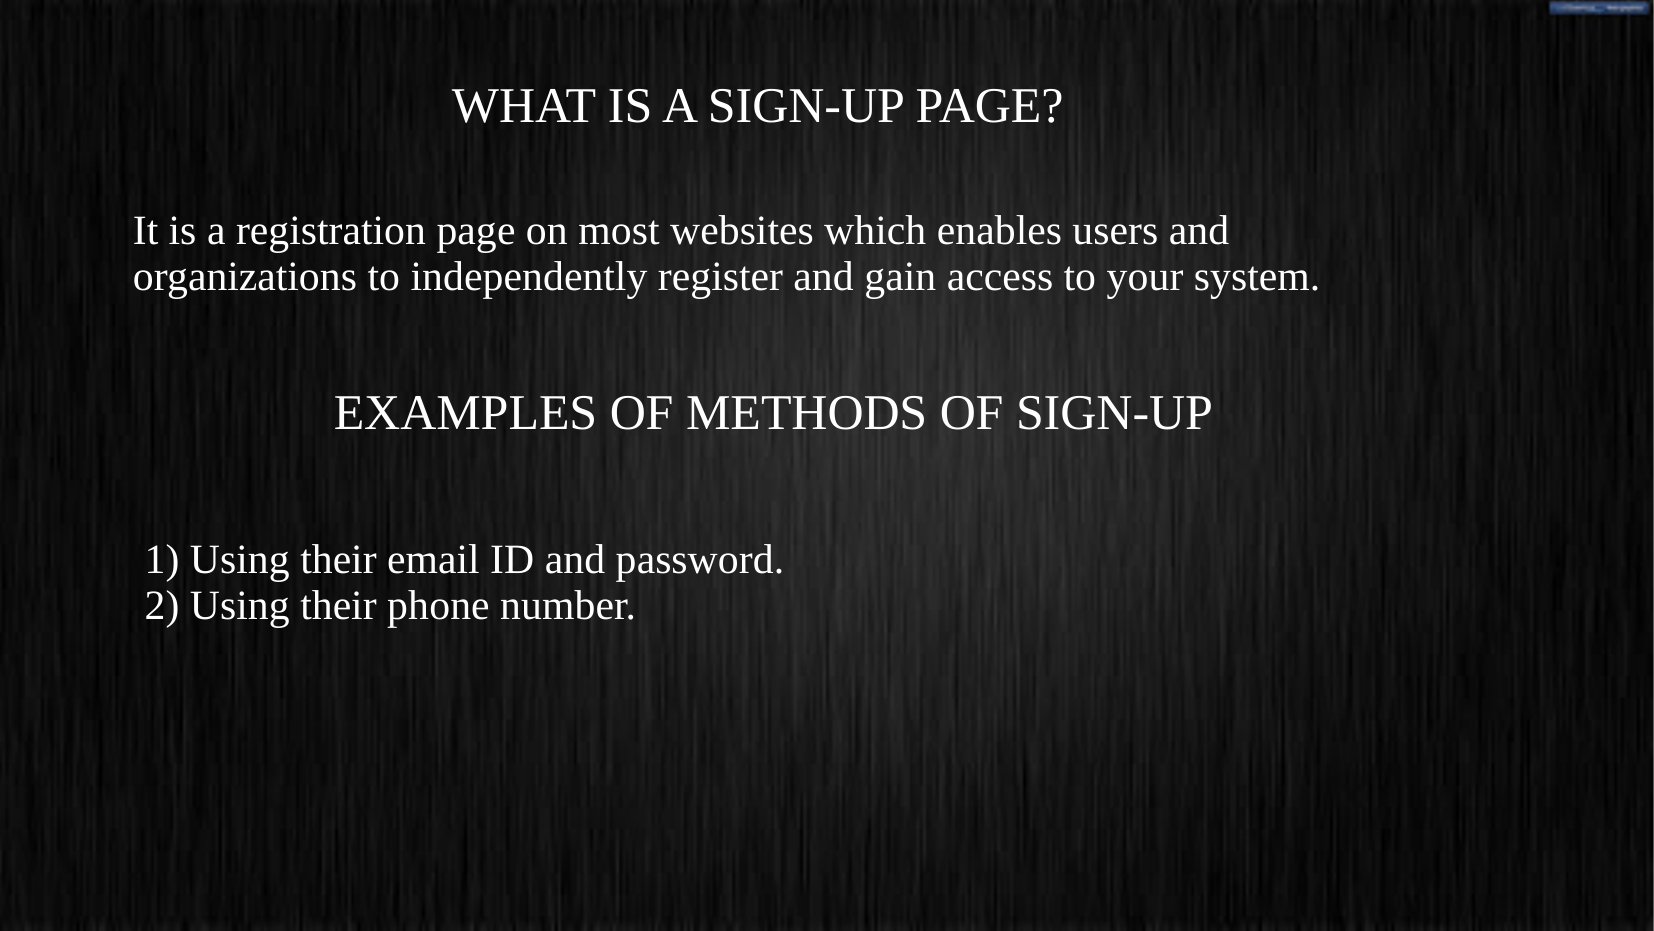

WHAT IS A SIGN-UP PAGE?
It is a registration page on most websites which enables users and organizations to independently register and gain access to your system.
EXAMPLES OF METHODS OF SIGN-UP
1) Using their email ID and password.
2) Using their phone number.